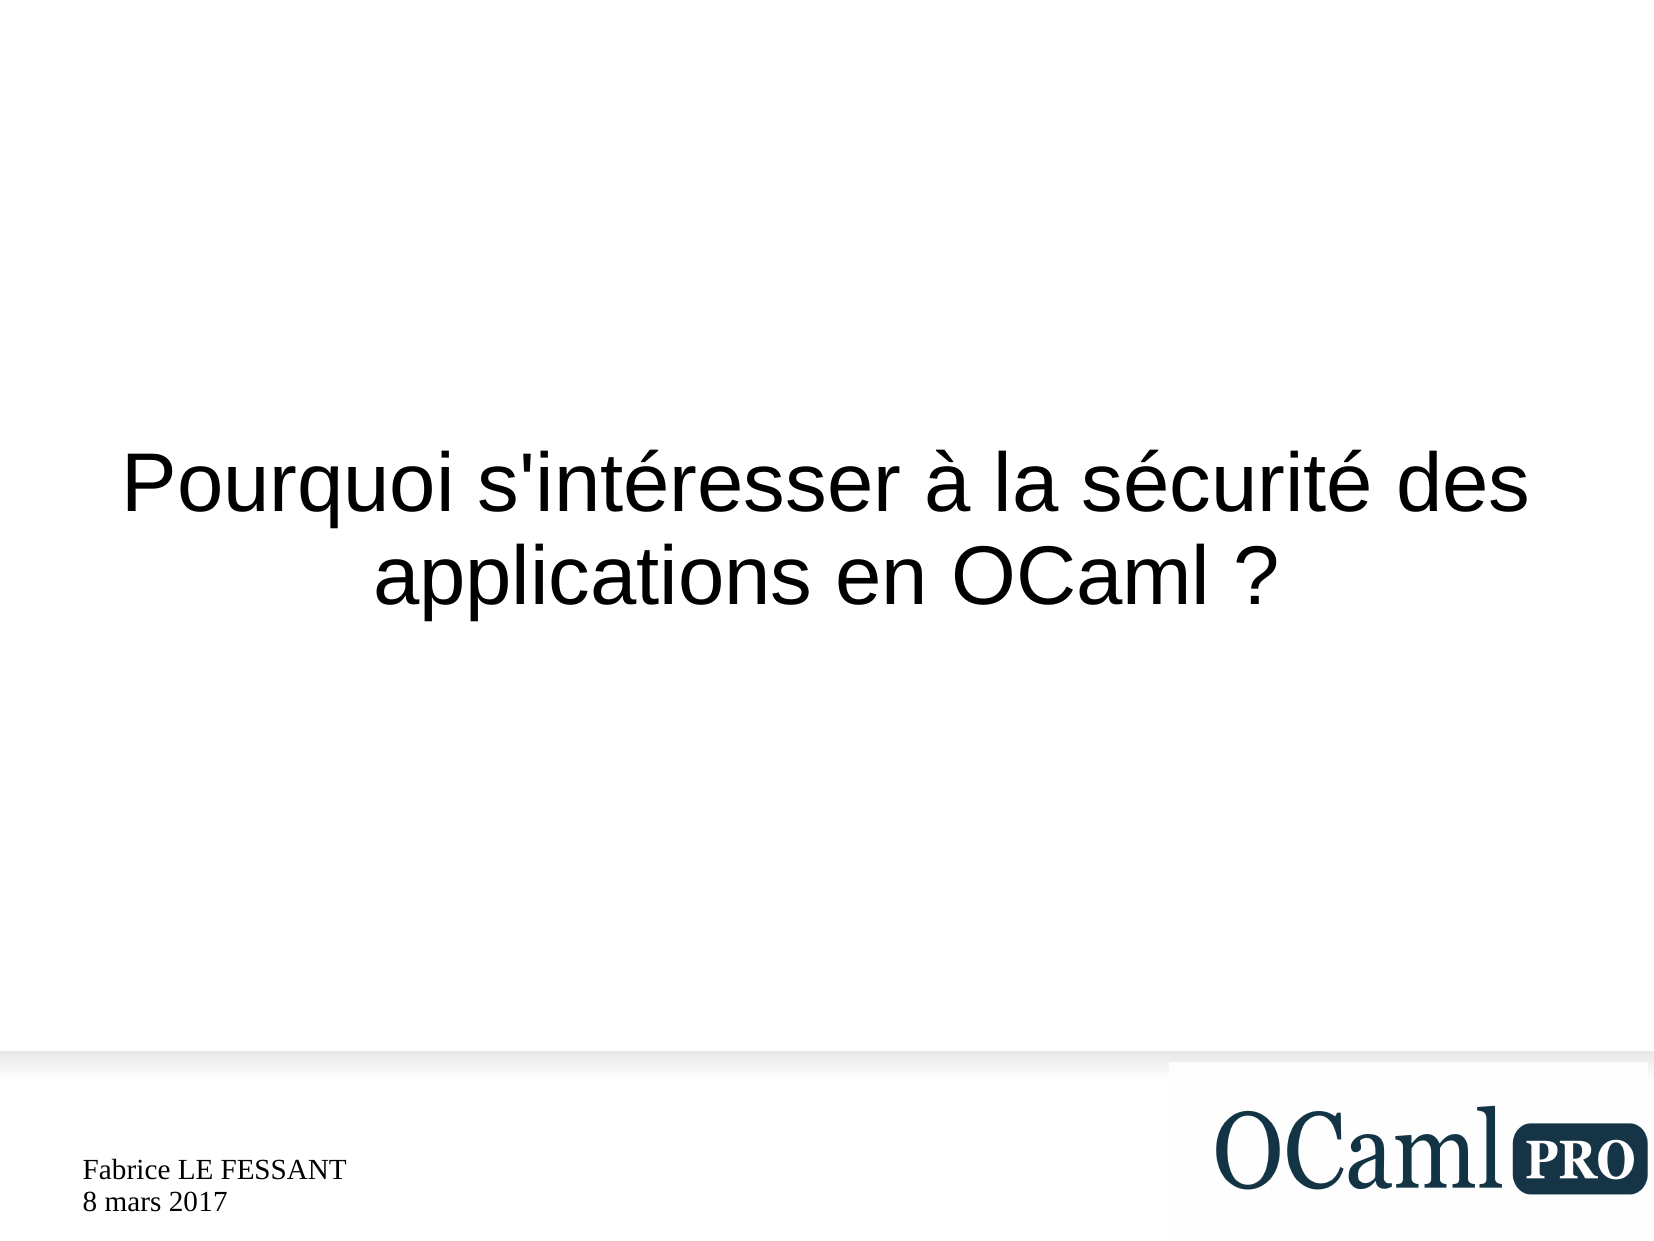

# Pourquoi s'intéresser à la sécurité des applications en OCaml ?